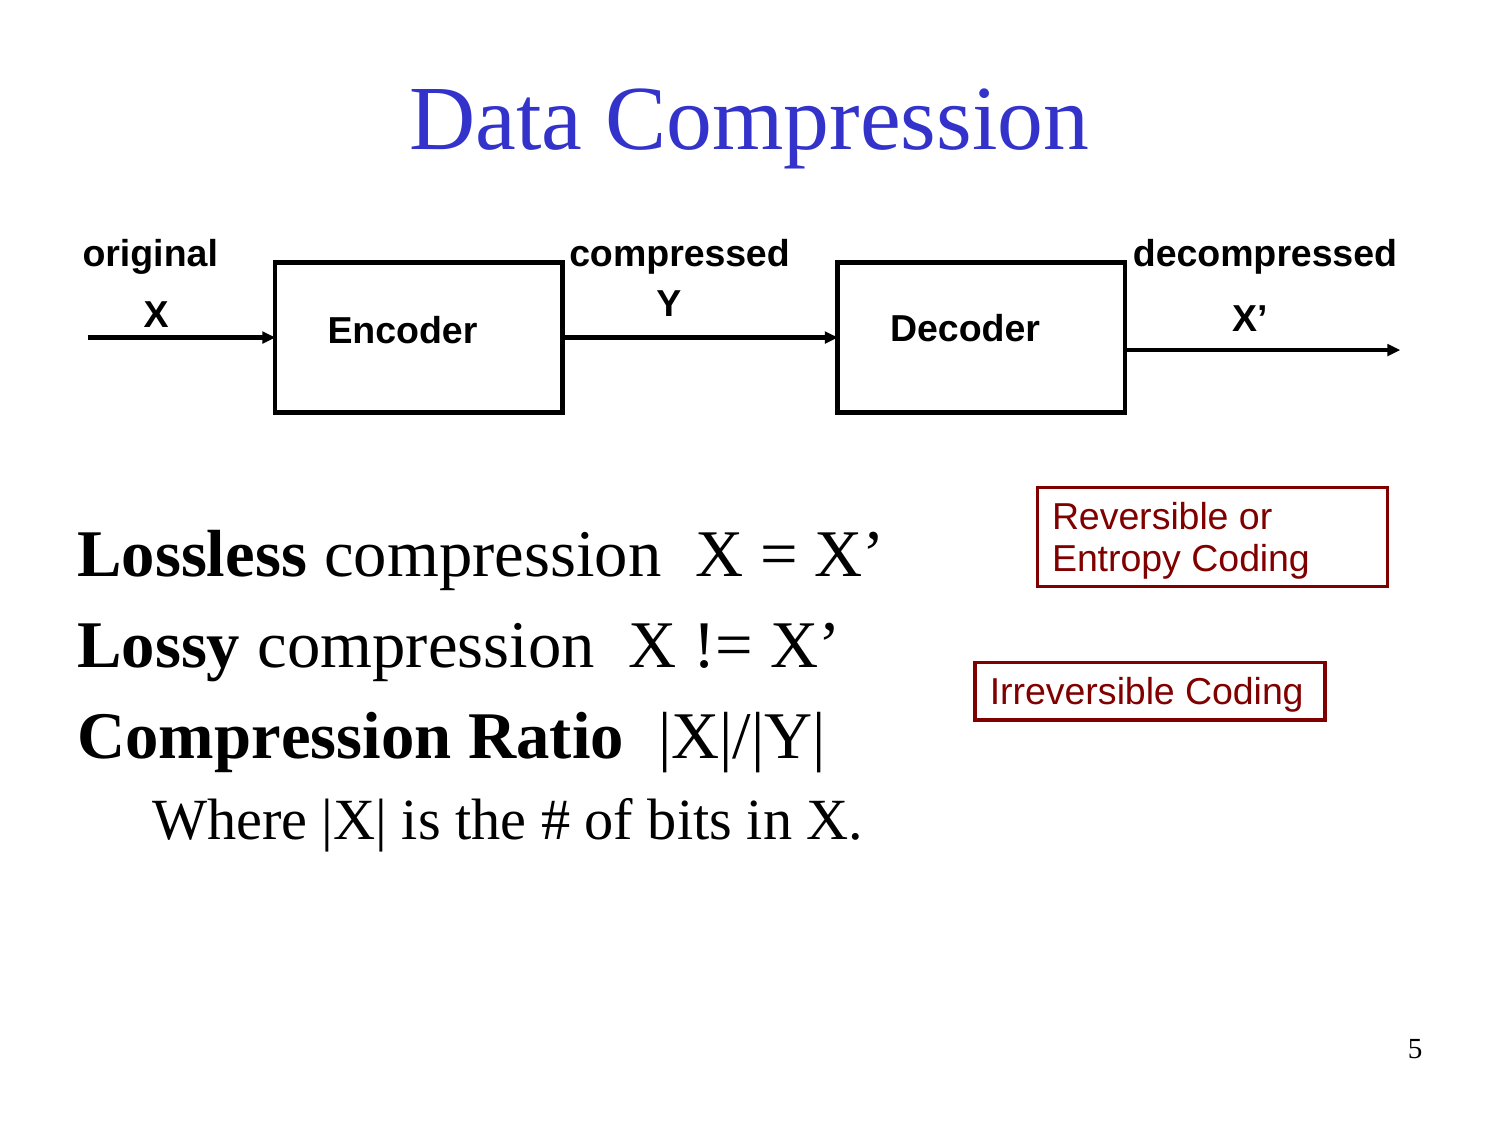

Data Compression
original
compressed
decompressed
# Lossless compression X = X’
Lossy compression X != X’
Compression Ratio |X|/|Y|
Where |X| is the # of bits in X.
Y
X
X’
Decoder
Encoder
Reversible or Entropy Coding
Irreversible Coding
5